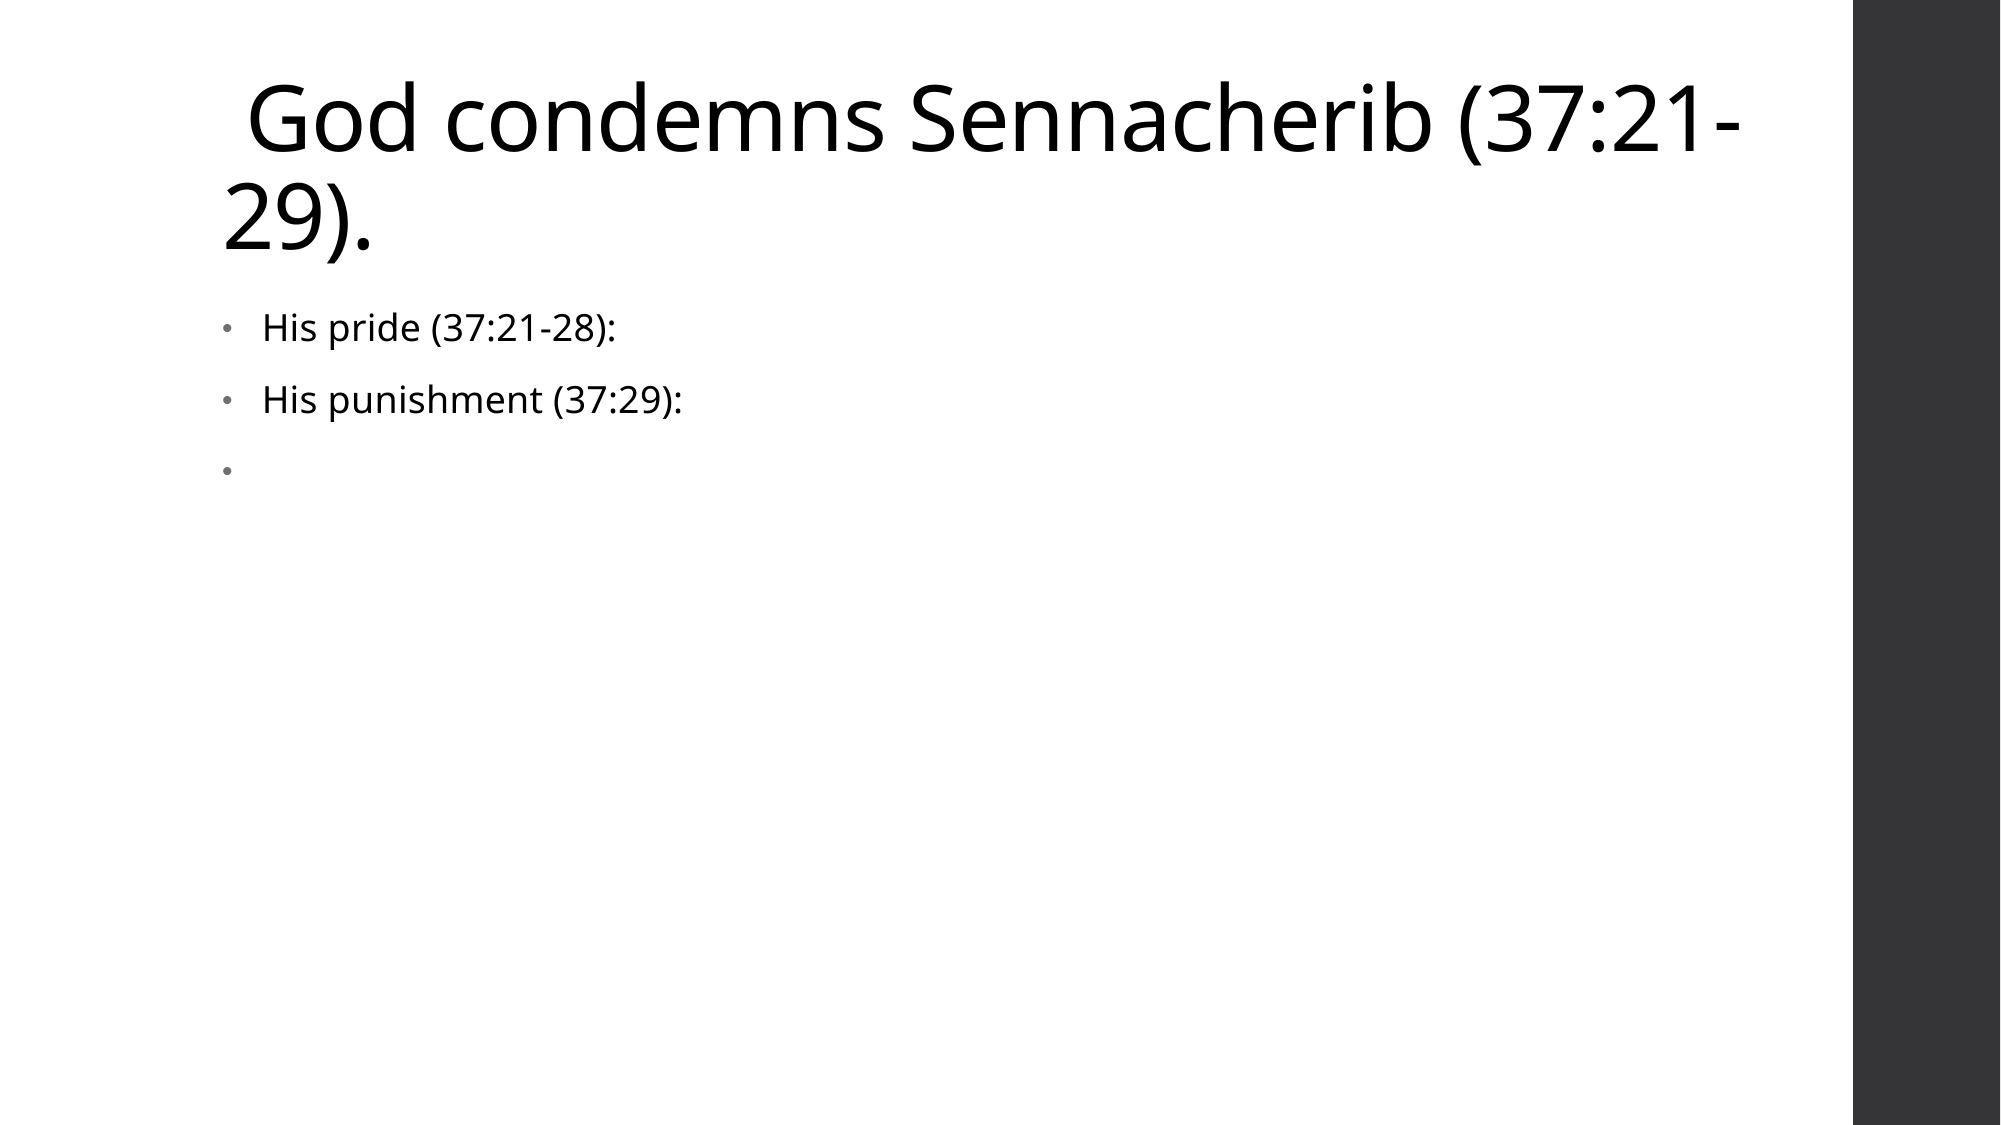

# God condemns Sennacherib (37:21-29).
 His pride (37:21-28):
 His punishment (37:29):